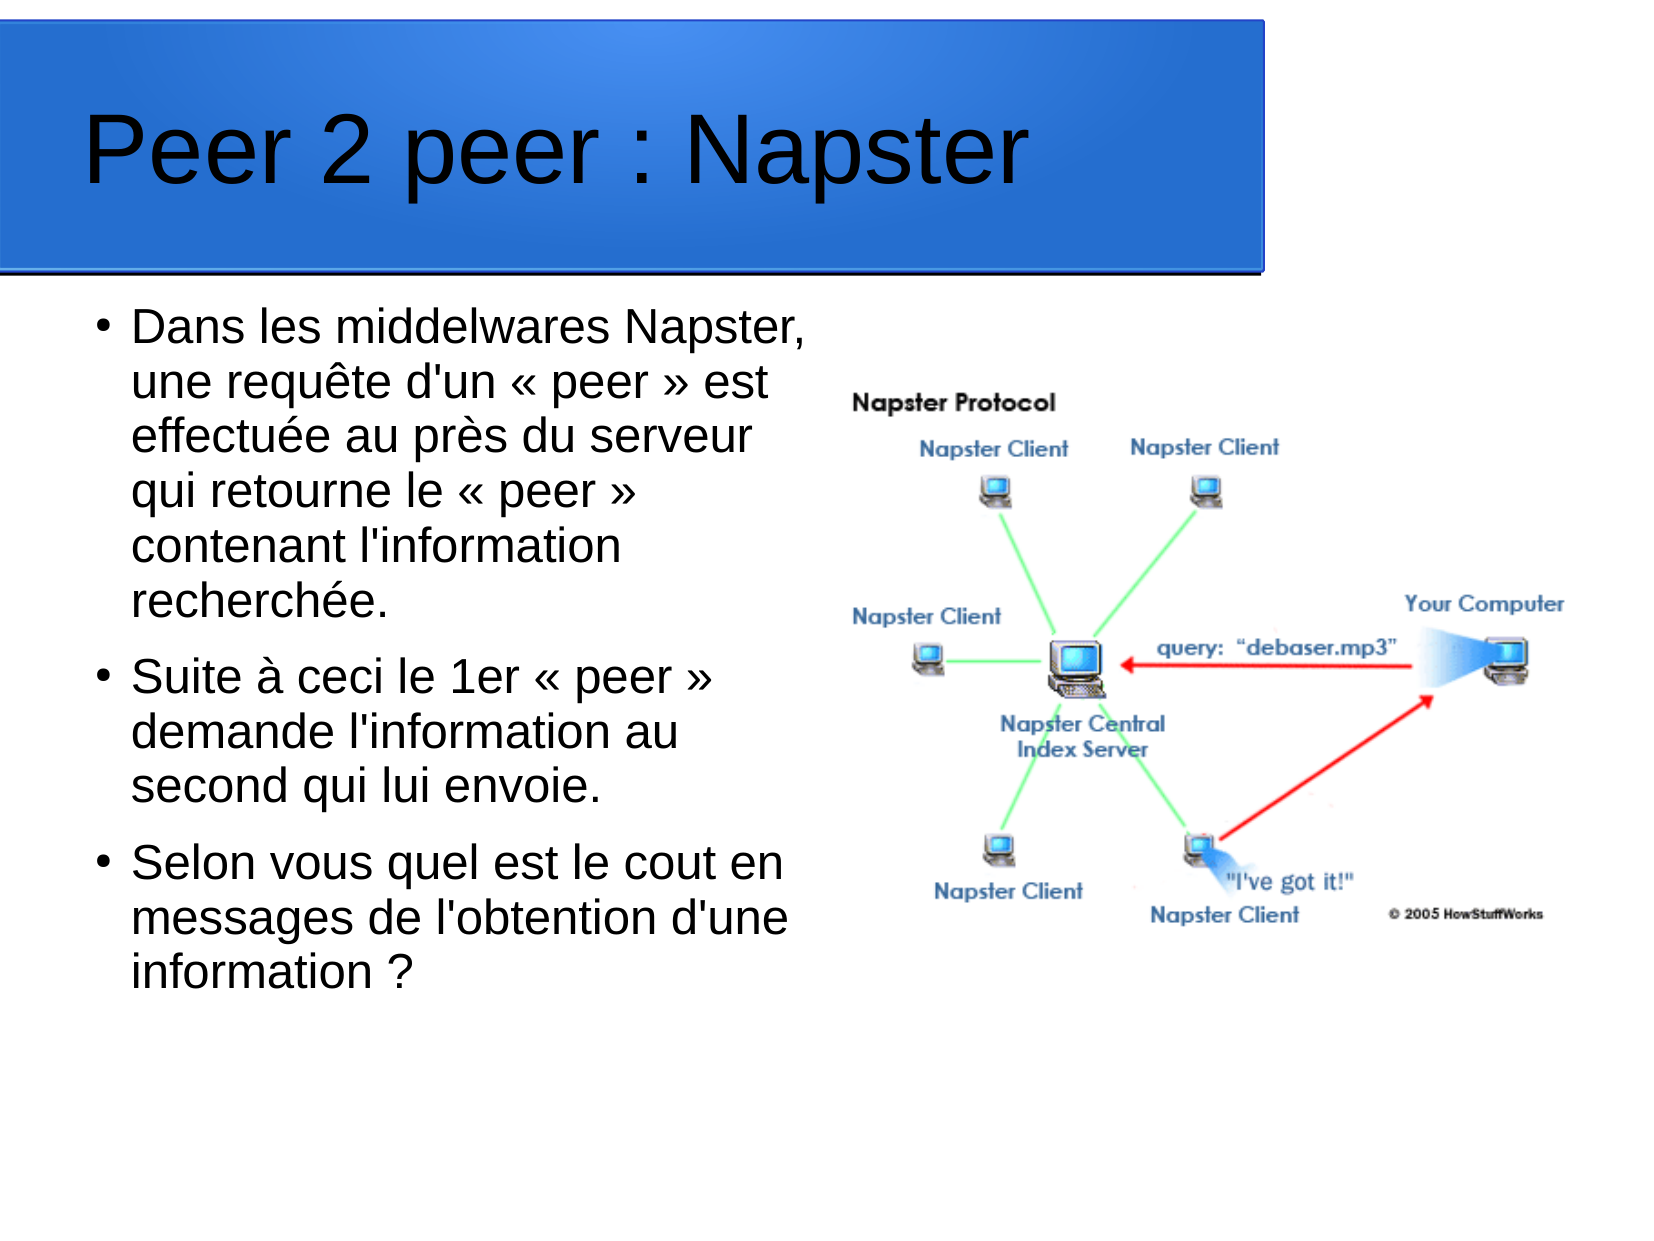

# Peer 2 peer : Napster
Dans les middelwares Napster, une requête d'un « peer » est effectuée au près du serveur qui retourne le « peer » contenant l'information recherchée.
Suite à ceci le 1er « peer » demande l'information au second qui lui envoie.
Selon vous quel est le cout en messages de l'obtention d'une information ?